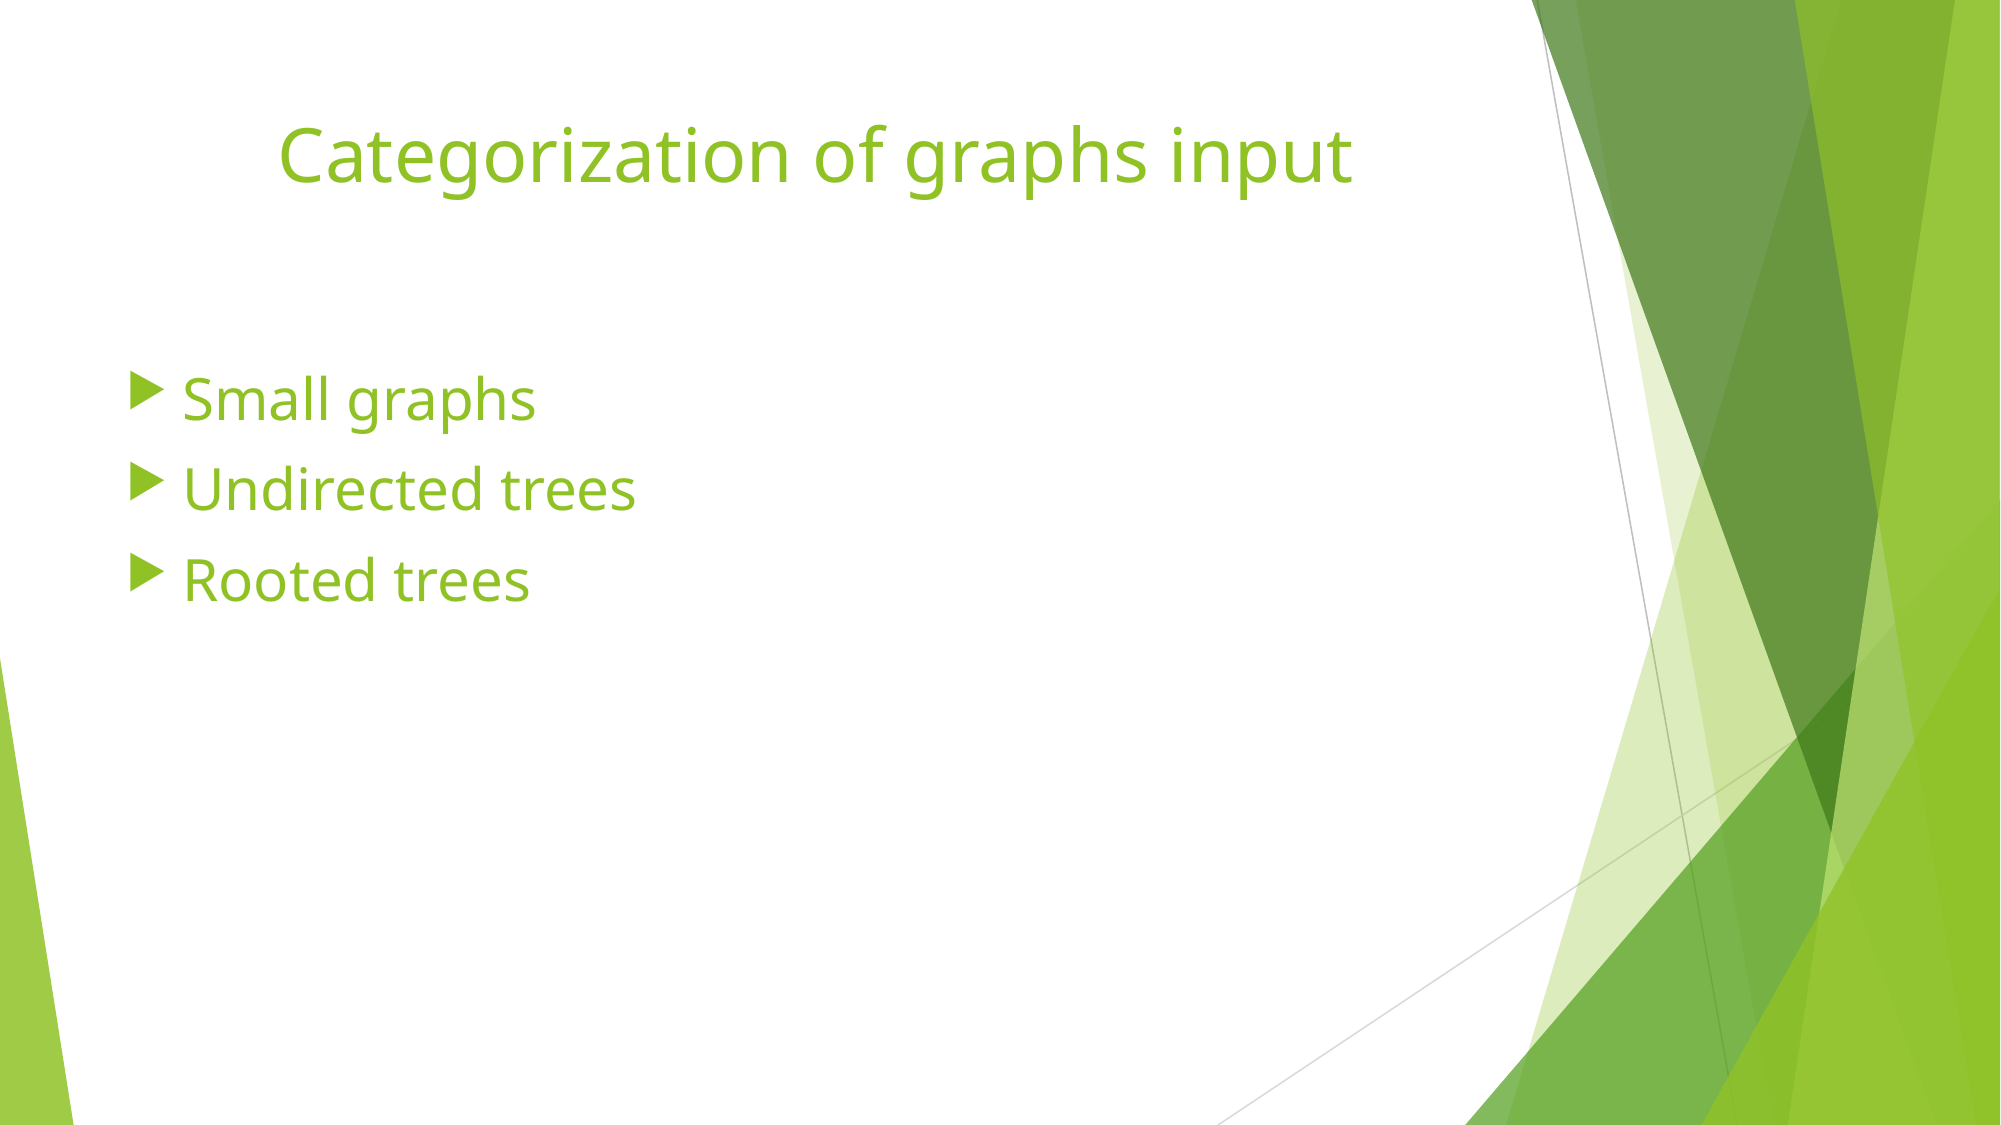

# Categorization of graphs input
Small graphs
Undirected trees
Rooted trees